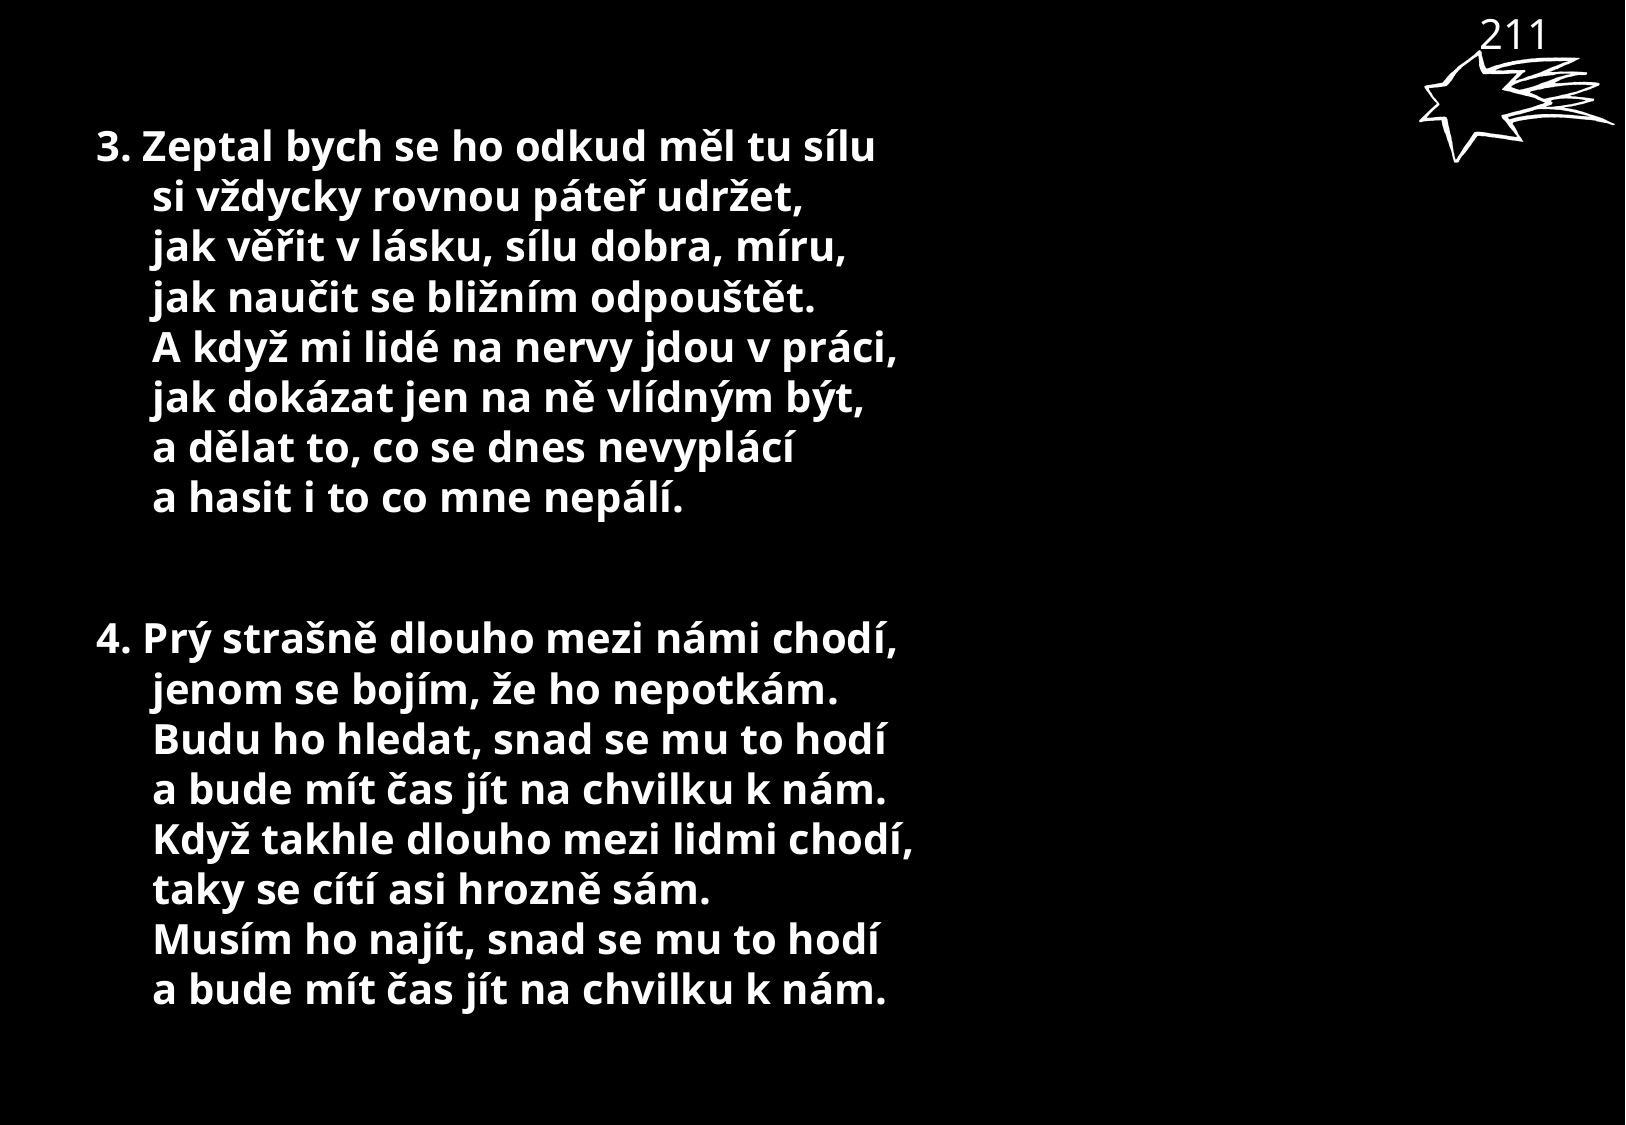

211
# 3. Zeptal bych se ho odkud měl tu sílu si vždycky rovnou páteř udržet, jak věřit v lásku, sílu dobra, míru, jak naučit se bližním odpouštět. A když mi lidé na nervy jdou v práci, jak dokázat jen na ně vlídným být, a dělat to, co se dnes nevyplácí a hasit i to co mne nepálí.
4. Prý strašně dlouho mezi námi chodí,
jenom se bojím, že ho nepotkám.
Budu ho hledat, snad se mu to hodí
a bude mít čas jít na chvilku k nám.
Když takhle dlouho mezi lidmi chodí,
taky se cítí asi hrozně sám.
Musím ho najít, snad se mu to hodí
a bude mít čas jít na chvilku k nám.